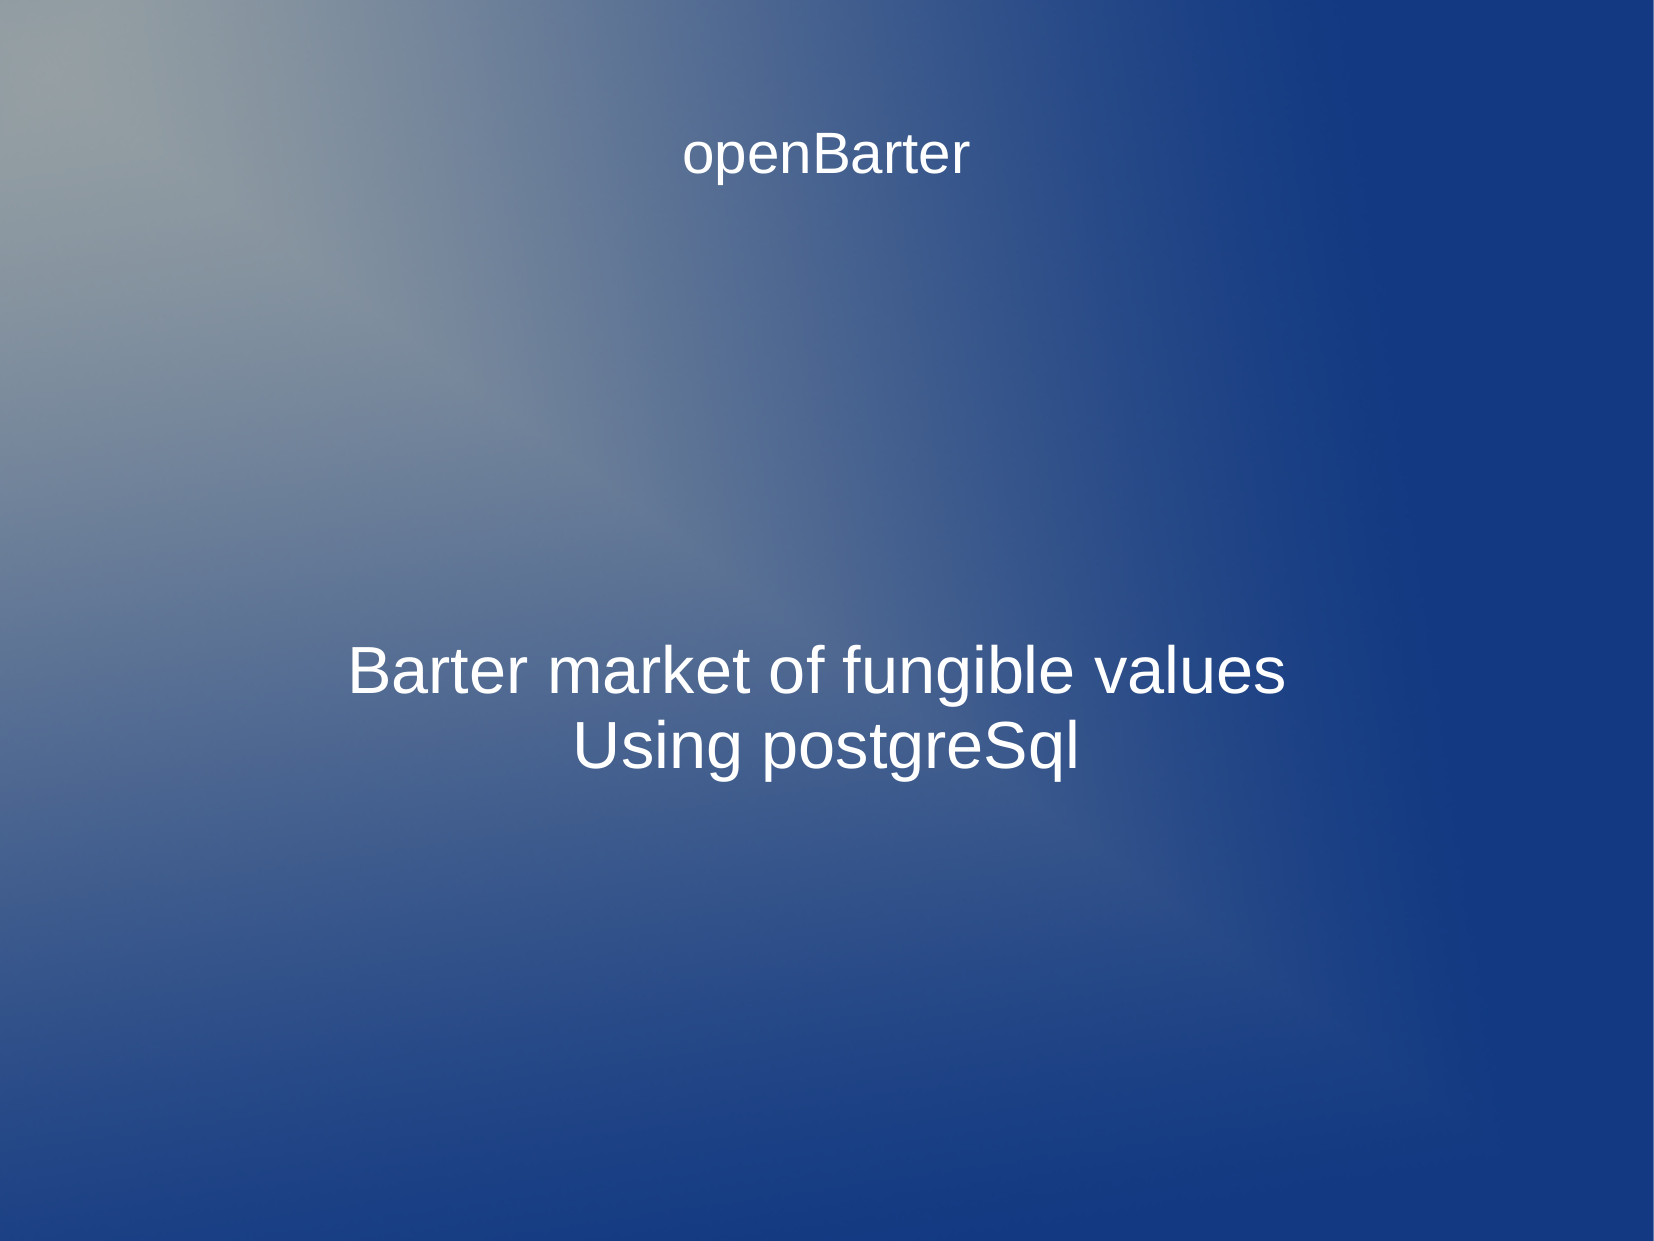

# openBarter
Barter market of fungible values
Using postgreSql